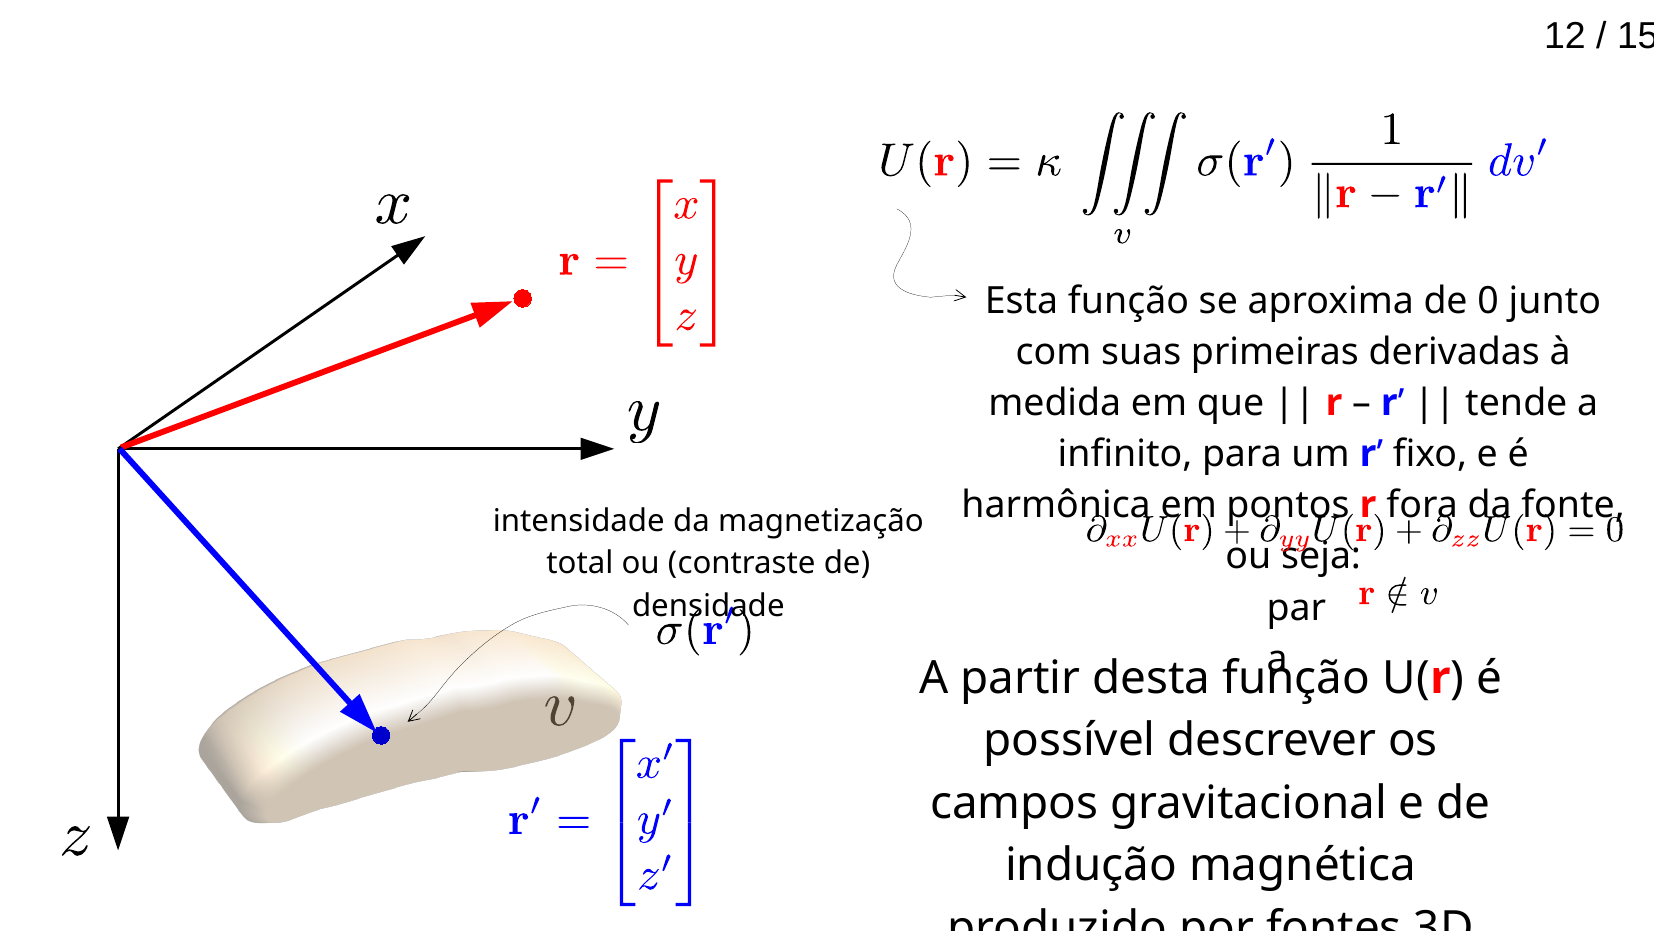

2 / 151
Esta função se aproxima de 0 junto com suas primeiras derivadas à medida em que || r – r’ || tende a infinito, para um r’ fixo, e é harmônica em pontos r fora da fonte, ou seja:
intensidade da magnetização total ou (contraste de) densidade
para
A partir desta função U(r) é possível descrever os campos gravitacional e de indução magnética produzido por fontes 3D